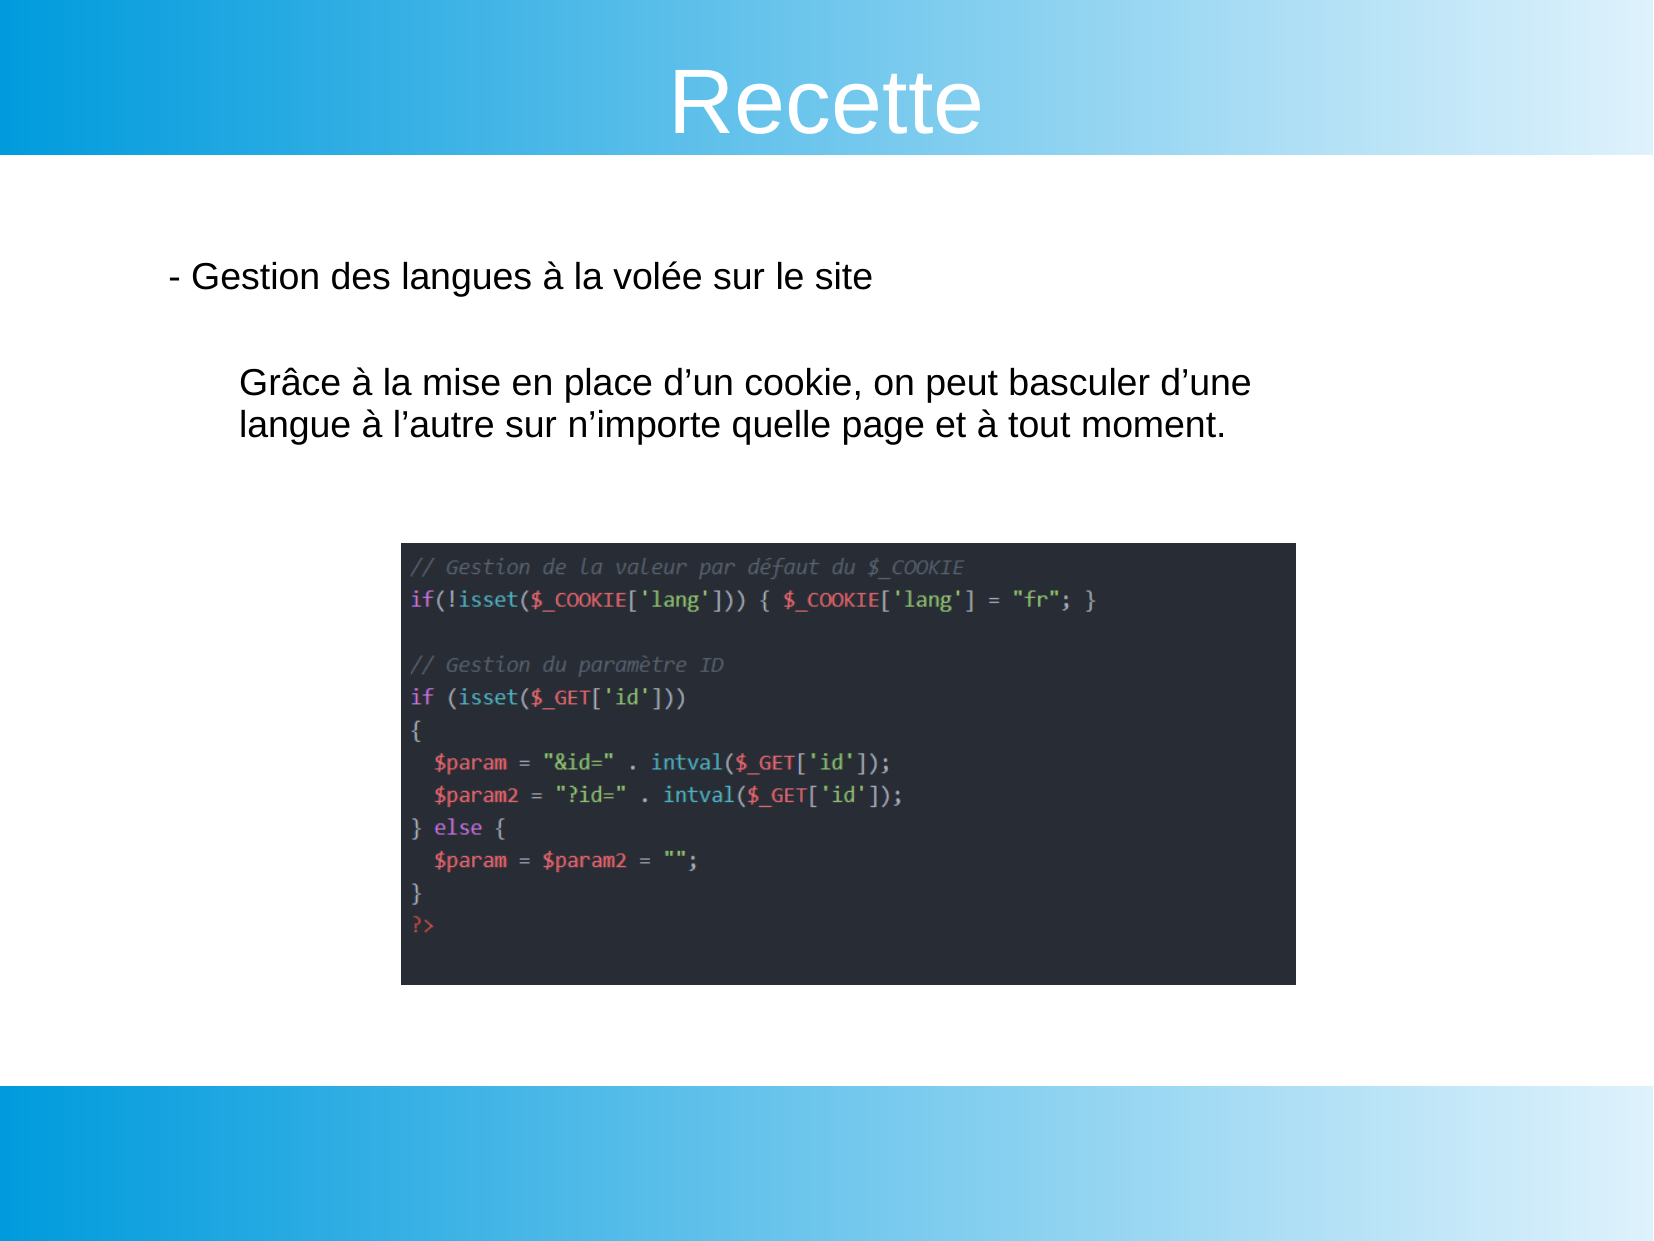

# Recette
- Gestion des langues à la volée sur le site
Grâce à la mise en place d’un cookie, on peut basculer d’une langue à l’autre sur n’importe quelle page et à tout moment.